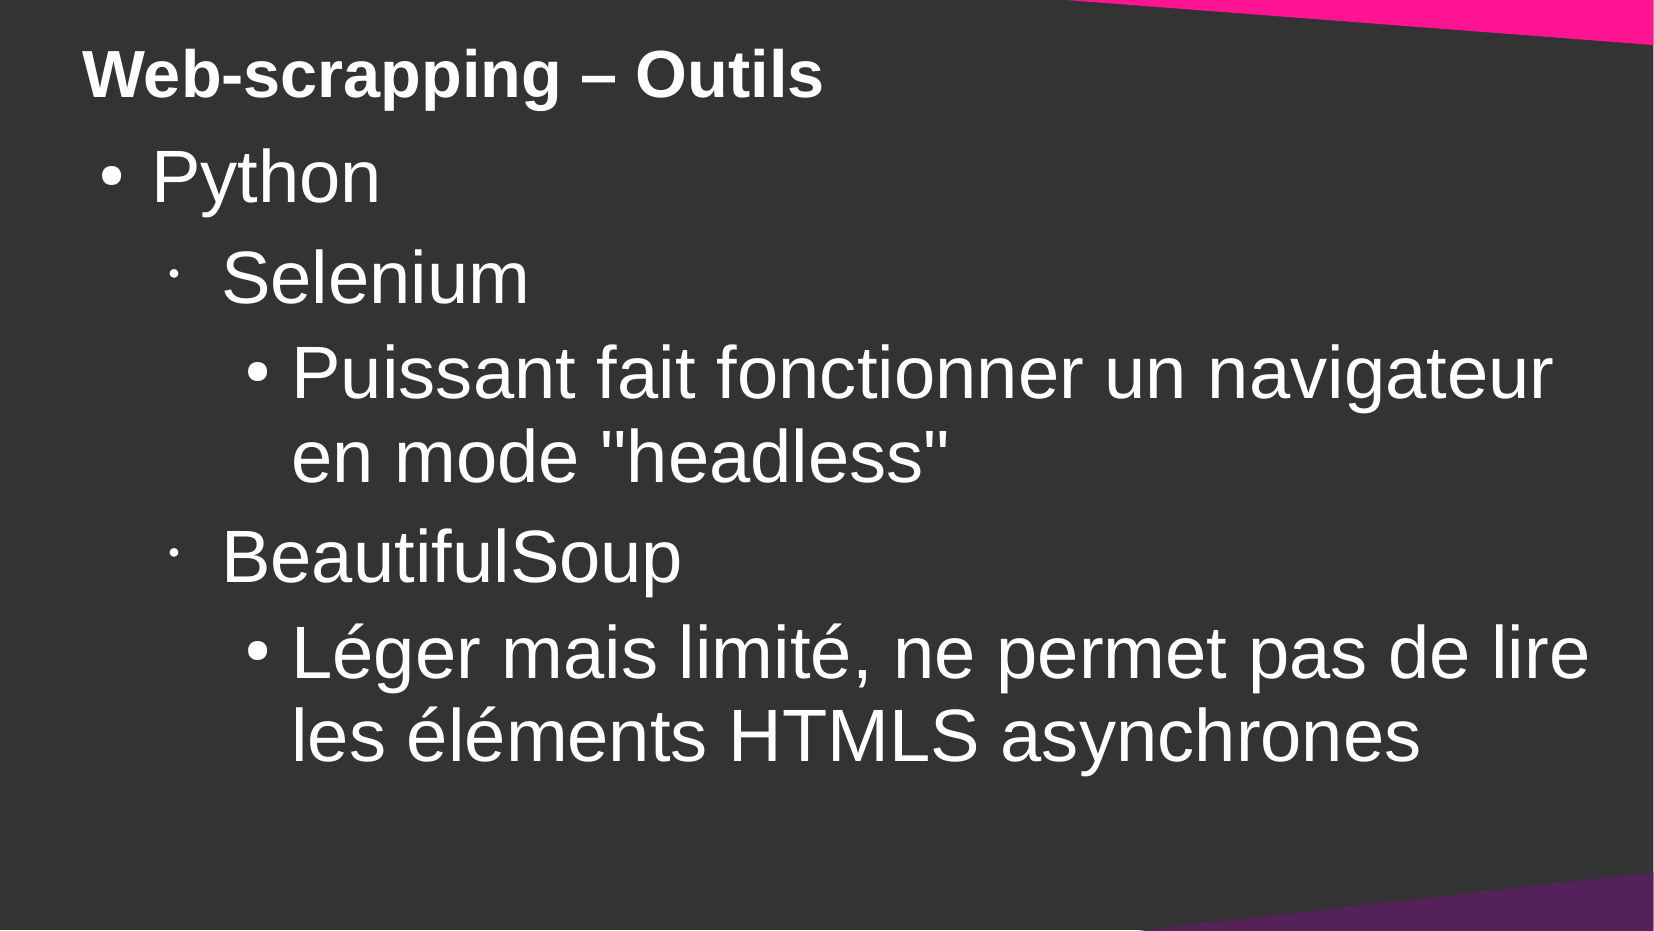

# Web-scrapping – Outils
Python
Selenium
Puissant fait fonctionner un navigateur en mode "headless"
BeautifulSoup
Léger mais limité, ne permet pas de lire les éléments HTMLS asynchrones